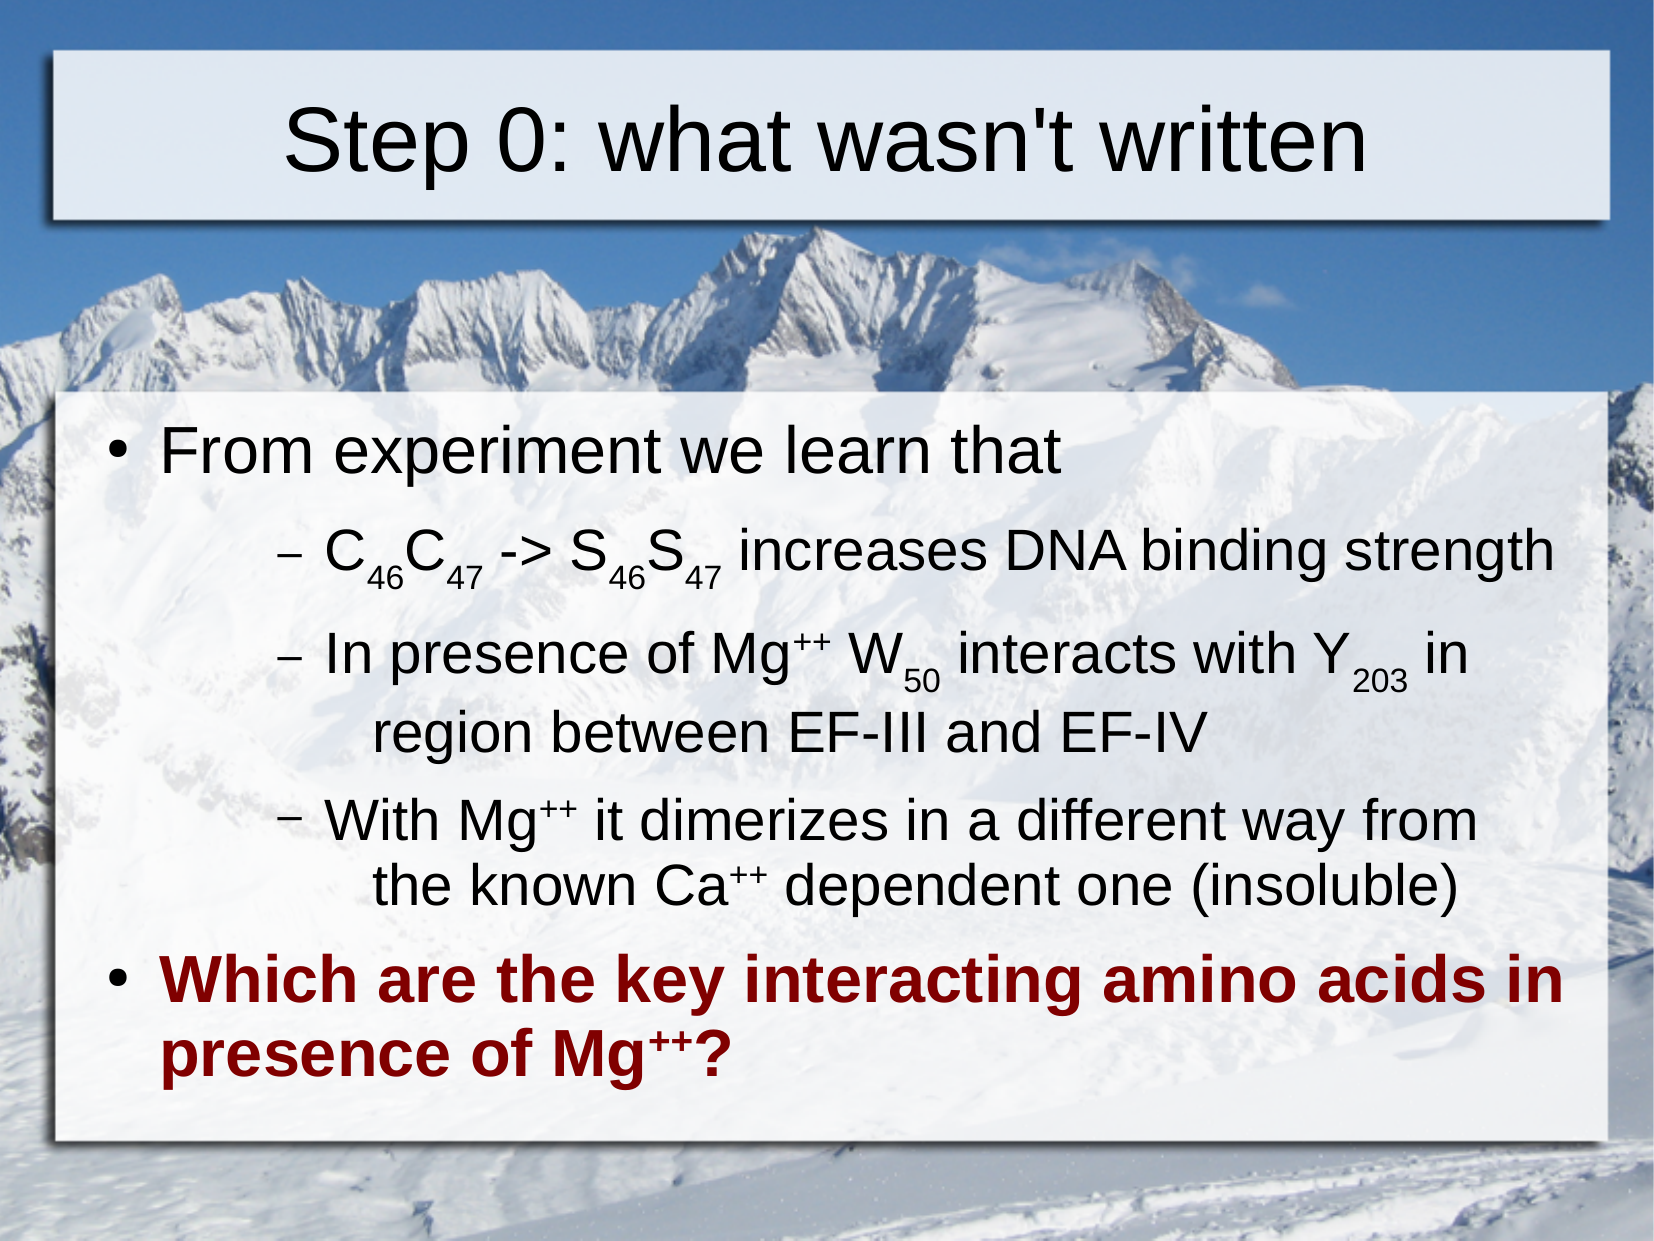

# Step 0: what wasn't written
From experiment we learn that
C46C47 -> S46S47 increases DNA binding strength
In presence of Mg++ W50 interacts with Y203 in region between EF-III and EF-IV
With Mg++ it dimerizes in a different way from the known Ca++ dependent one (insoluble)
Which are the key interacting amino acids in presence of Mg++?